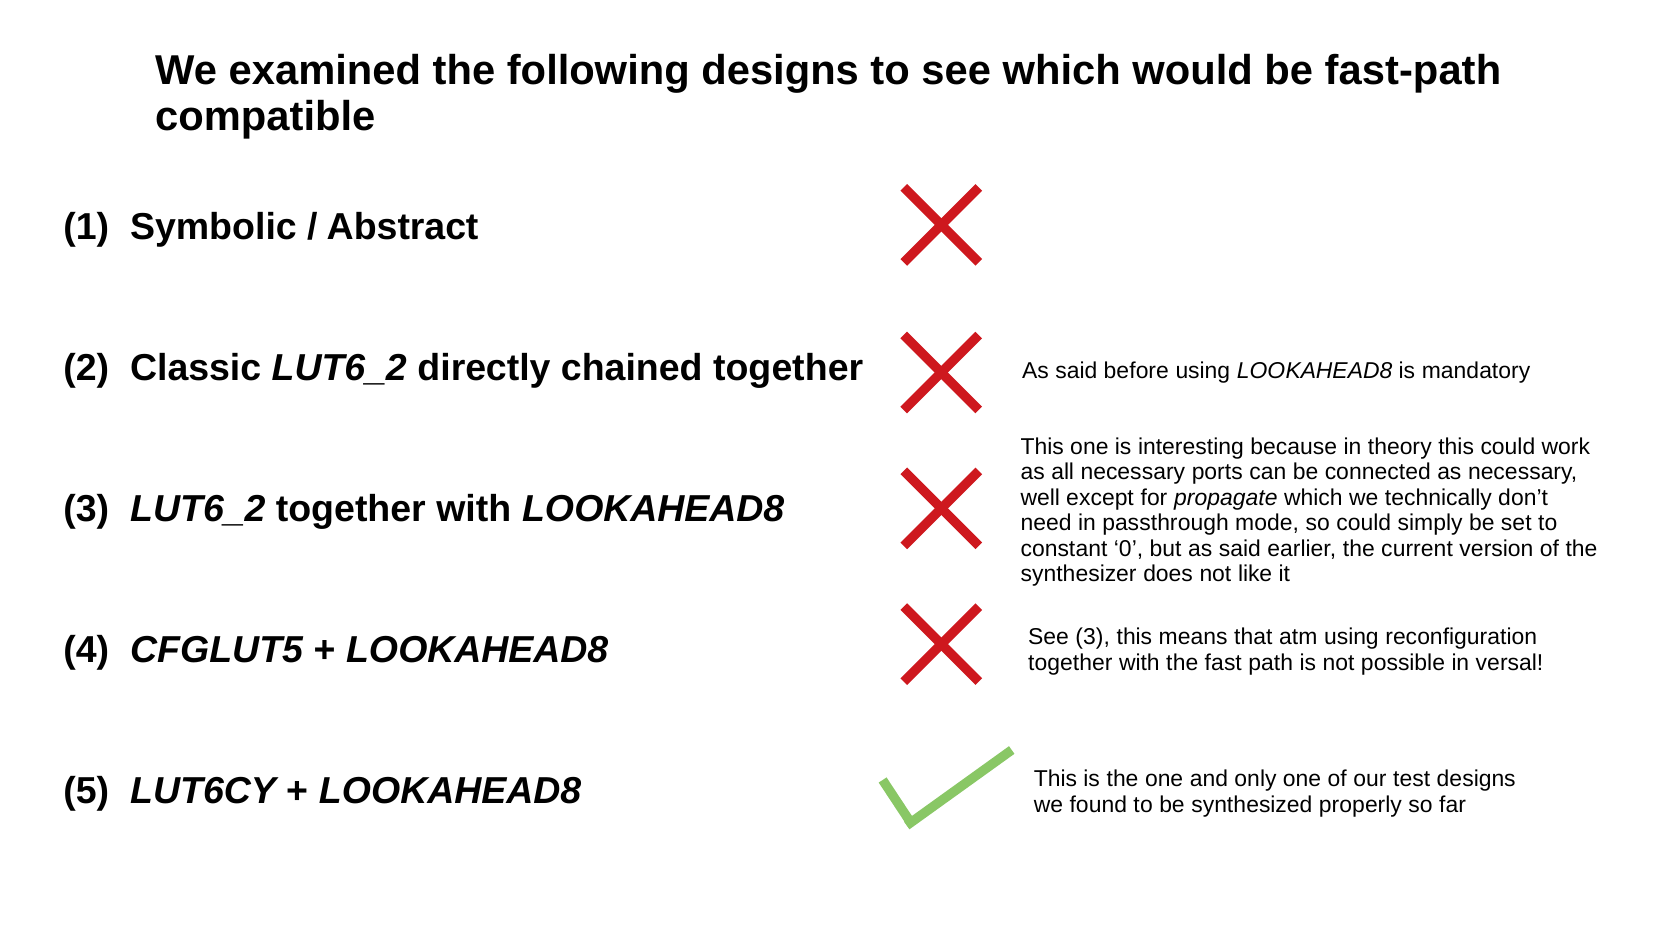

We examined the following designs to see which would be fast-path compatible
 Symbolic / Abstract
 Classic LUT6_2 directly chained together
 LUT6_2 together with LOOKAHEAD8
 CFGLUT5 + LOOKAHEAD8
 LUT6CY + LOOKAHEAD8
As said before using LOOKAHEAD8 is mandatory
This one is interesting because in theory this could work as all necessary ports can be connected as necessary, well except for propagate which we technically don’t need in passthrough mode, so could simply be set to constant ‘0’, but as said earlier, the current version of the synthesizer does not like it
See (3), this means that atm using reconfiguration together with the fast path is not possible in versal!
This is the one and only one of our test designs we found to be synthesized properly so far